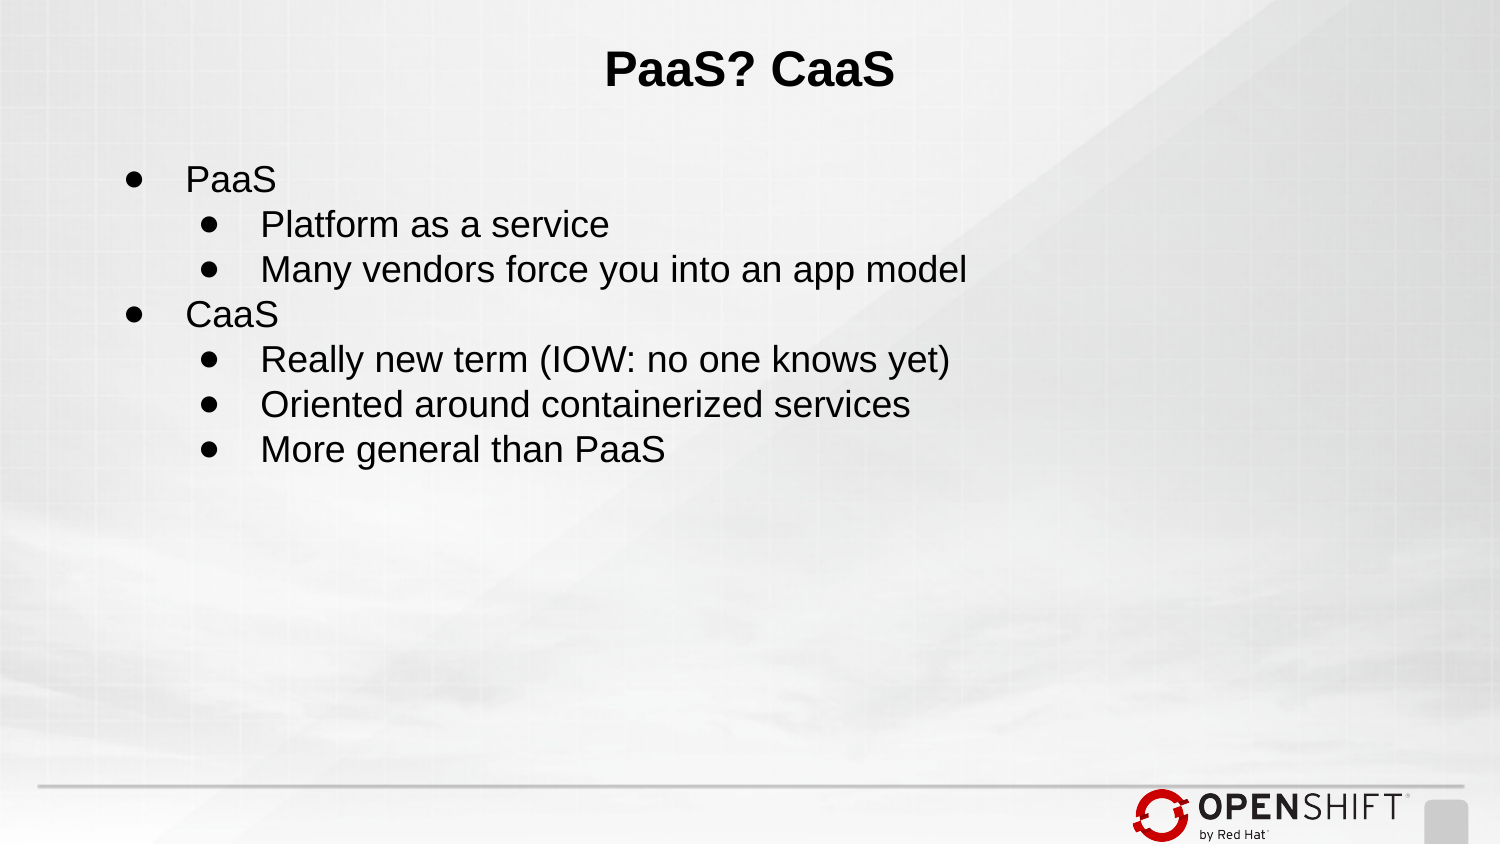

# PaaS? CaaS
PaaS
Platform as a service
Many vendors force you into an app model
CaaS
Really new term (IOW: no one knows yet)
Oriented around containerized services
More general than PaaS